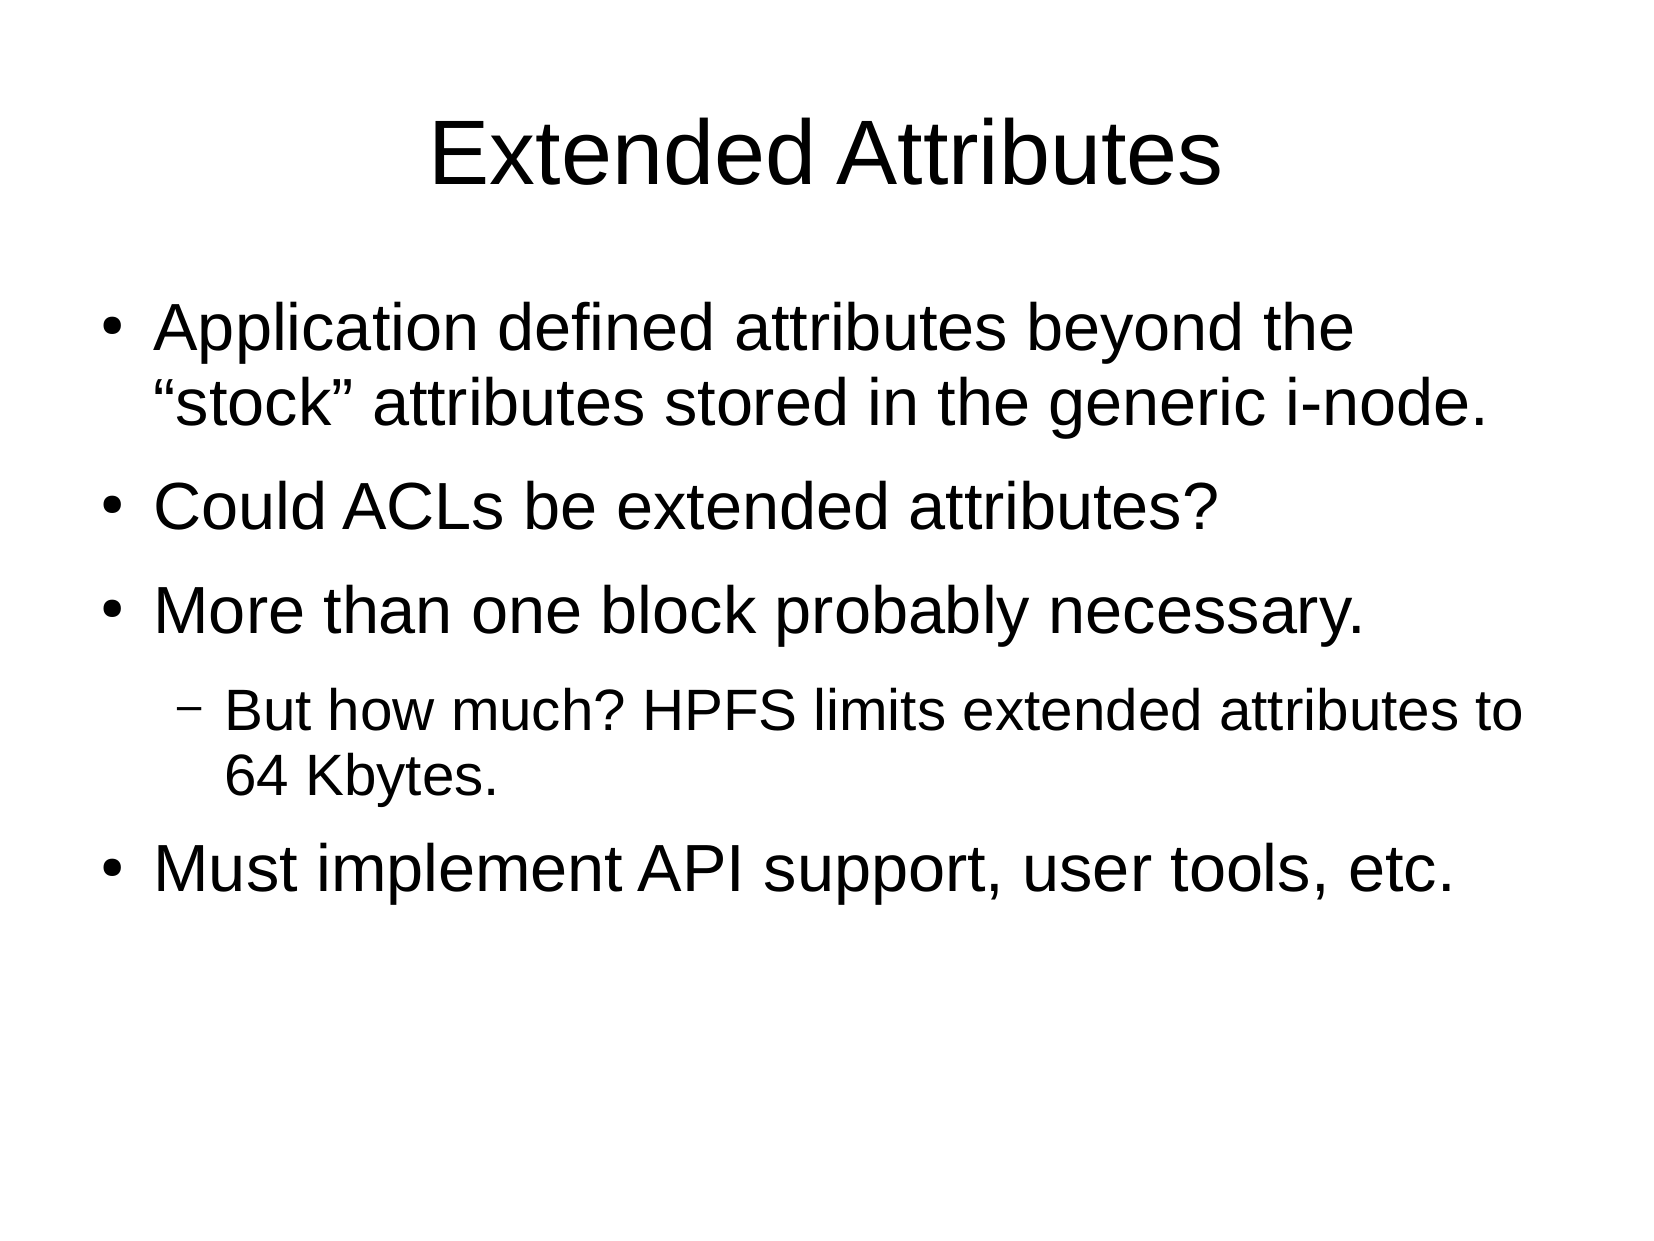

# Extended Attributes
Application defined attributes beyond the “stock” attributes stored in the generic i-node.
Could ACLs be extended attributes?
More than one block probably necessary.
But how much? HPFS limits extended attributes to 64 Kbytes.
Must implement API support, user tools, etc.